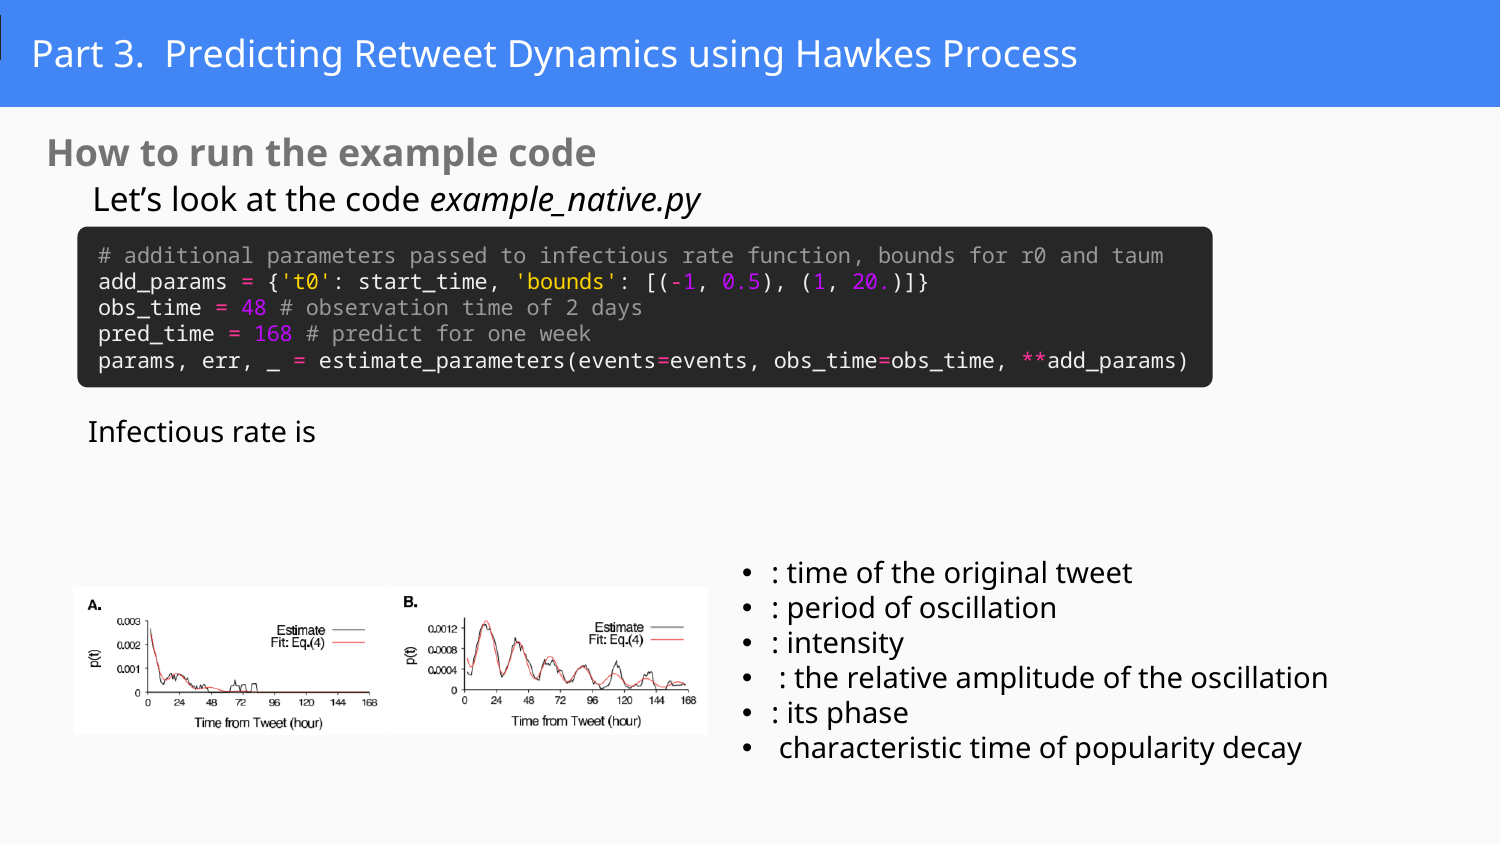

# Part 3. Predicting Retweet Dynamics using Hawkes Process
How to run the example code
Let’s look at the code example_native.py
# additional parameters passed to infectious rate function, bounds for r0 and taum
add_params = {'t0': start_time, 'bounds': [(-1, 0.5), (1, 20.)]}
obs_time = 48 # observation time of 2 days
pred_time = 168 # predict for one week
params, err, _ = estimate_parameters(events=events, obs_time=obs_time, **add_params)
Infectious rate is
: time of the original tweet
: period of oscillation
: intensity
 : the relative amplitude of the oscillation
: its phase
 characteristic time of popularity decay